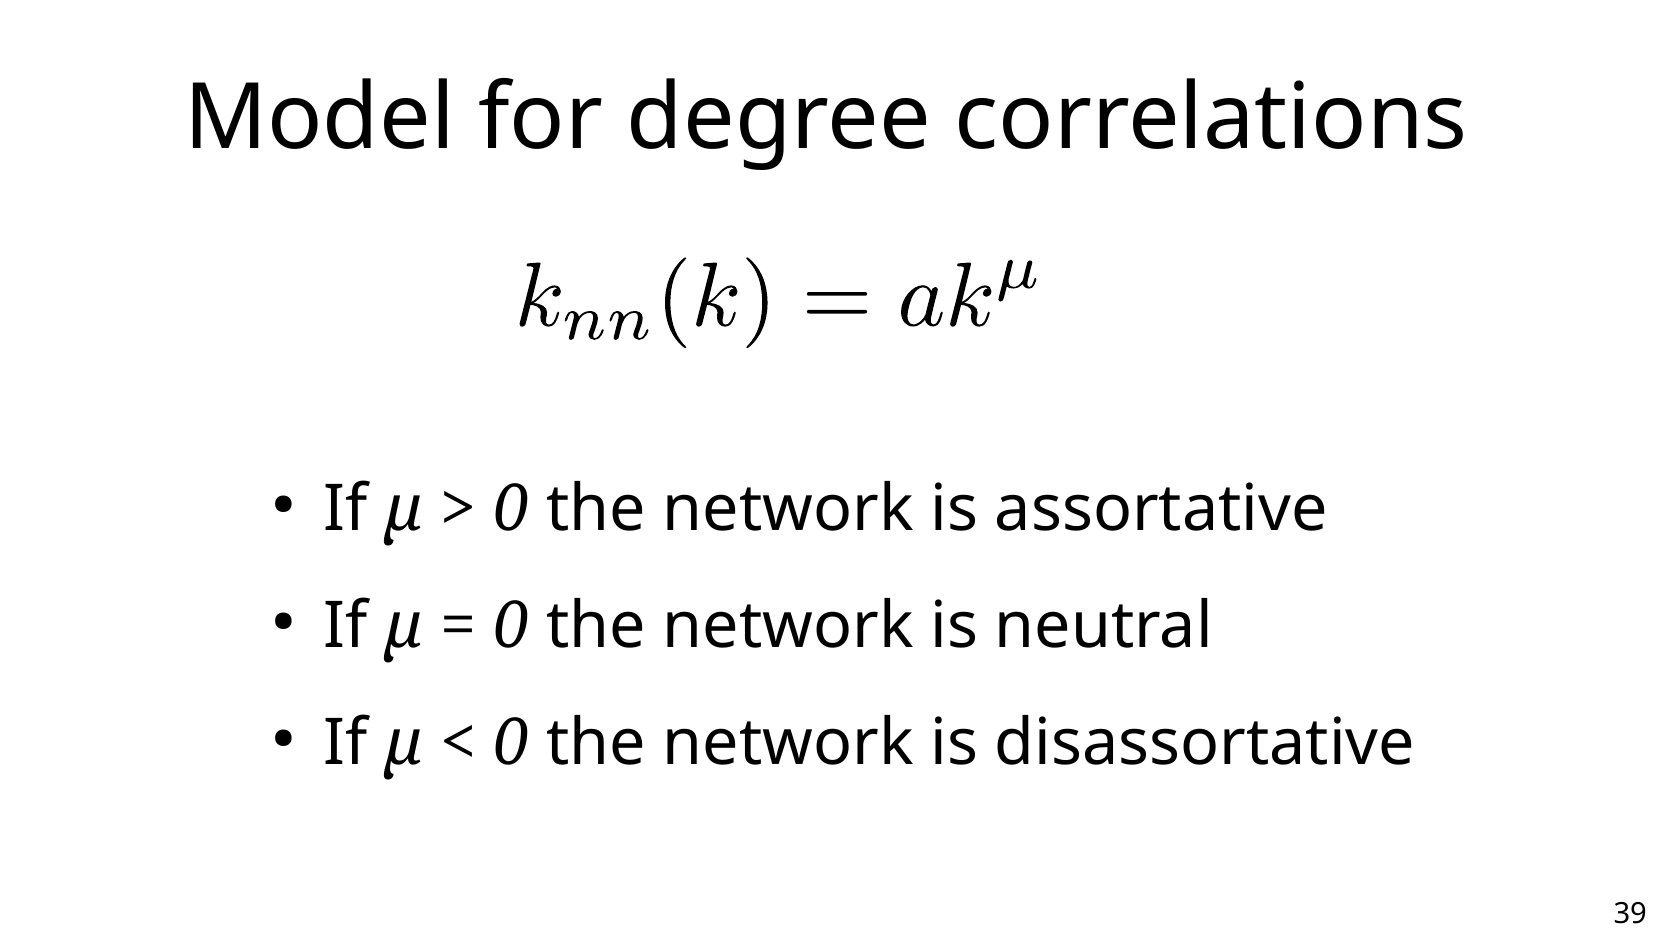

# Model for degree correlations
If μ > 0 the network is assortative
If μ = 0 the network is neutral
If μ < 0 the network is disassortative
39